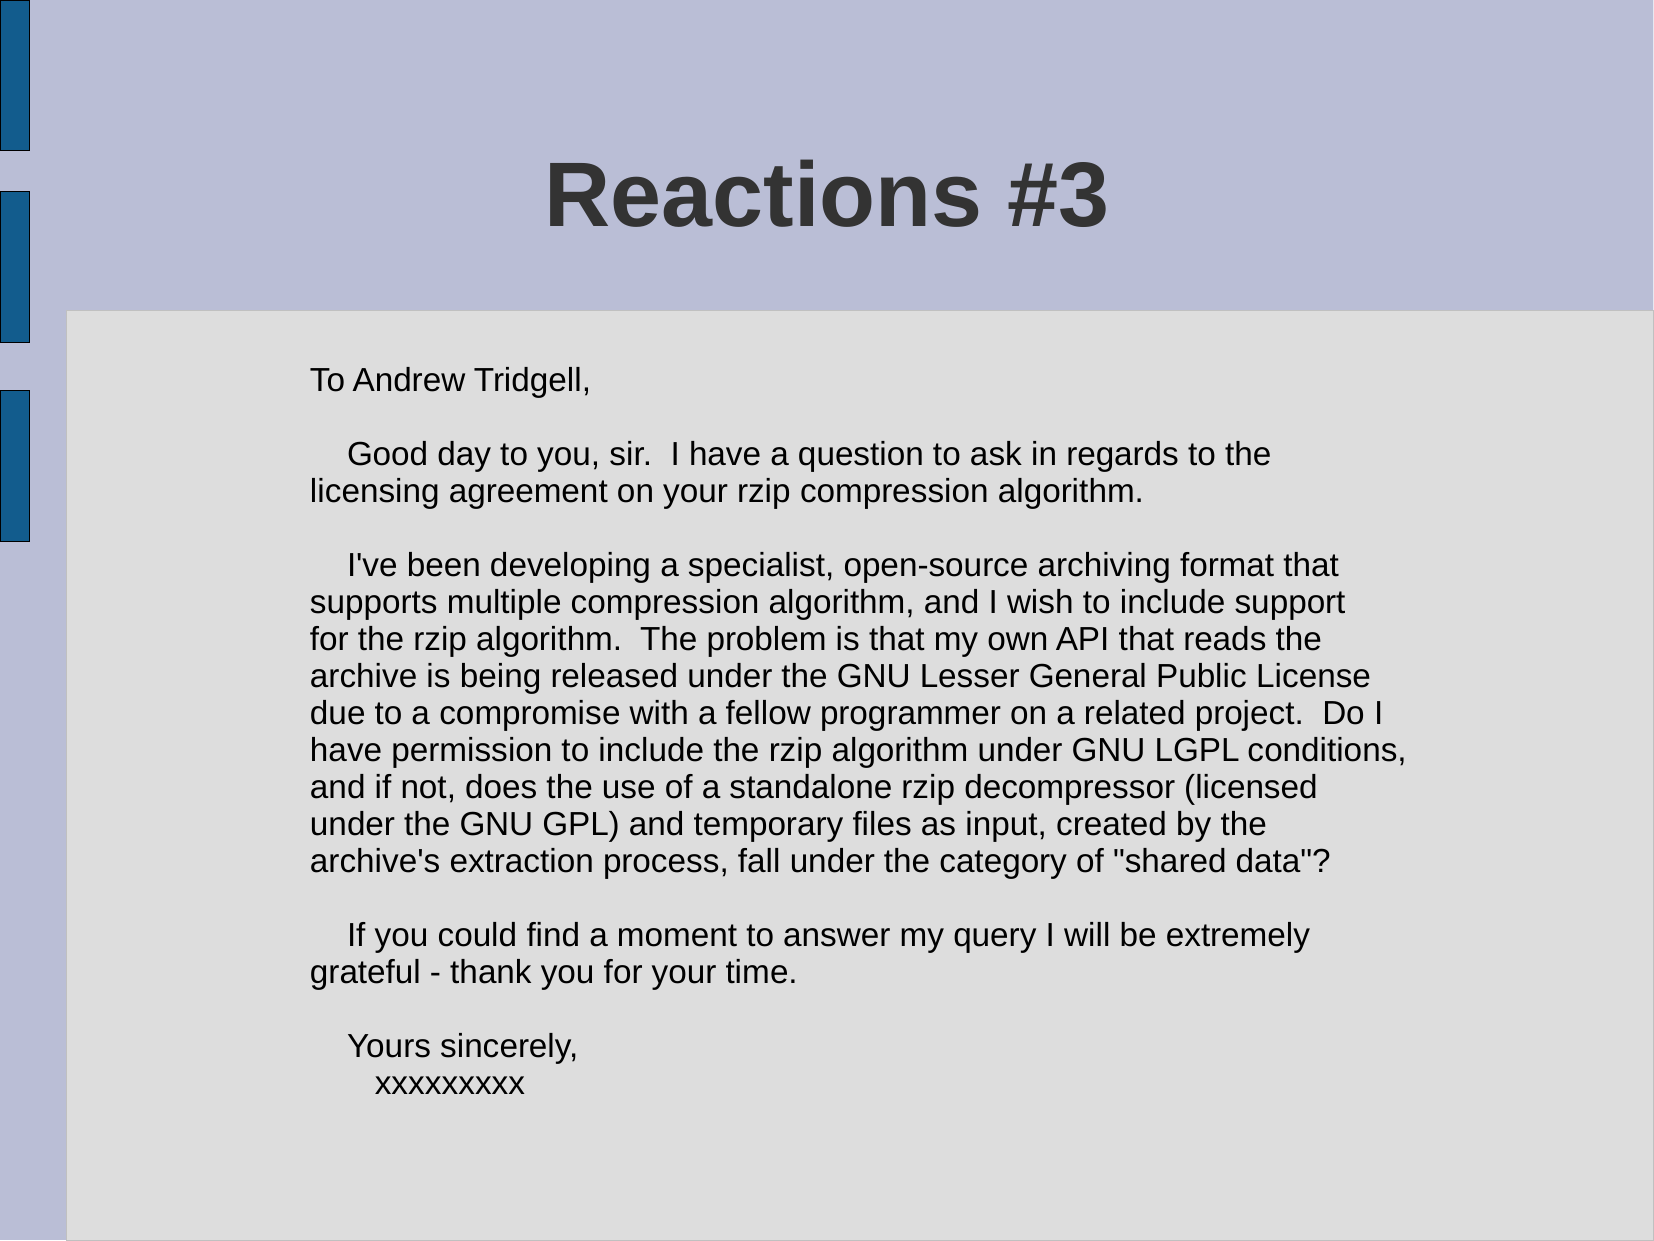

# Reactions #3
To Andrew Tridgell,
 Good day to you, sir. I have a question to ask in regards to the
licensing agreement on your rzip compression algorithm.
 I've been developing a specialist, open-source archiving format that
supports multiple compression algorithm, and I wish to include support
for the rzip algorithm. The problem is that my own API that reads the
archive is being released under the GNU Lesser General Public License
due to a compromise with a fellow programmer on a related project. Do I
have permission to include the rzip algorithm under GNU LGPL conditions,
and if not, does the use of a standalone rzip decompressor (licensed
under the GNU GPL) and temporary files as input, created by the
archive's extraction process, fall under the category of "shared data"?
 If you could find a moment to answer my query I will be extremely
grateful - thank you for your time.
 Yours sincerely,
 xxxxxxxxx